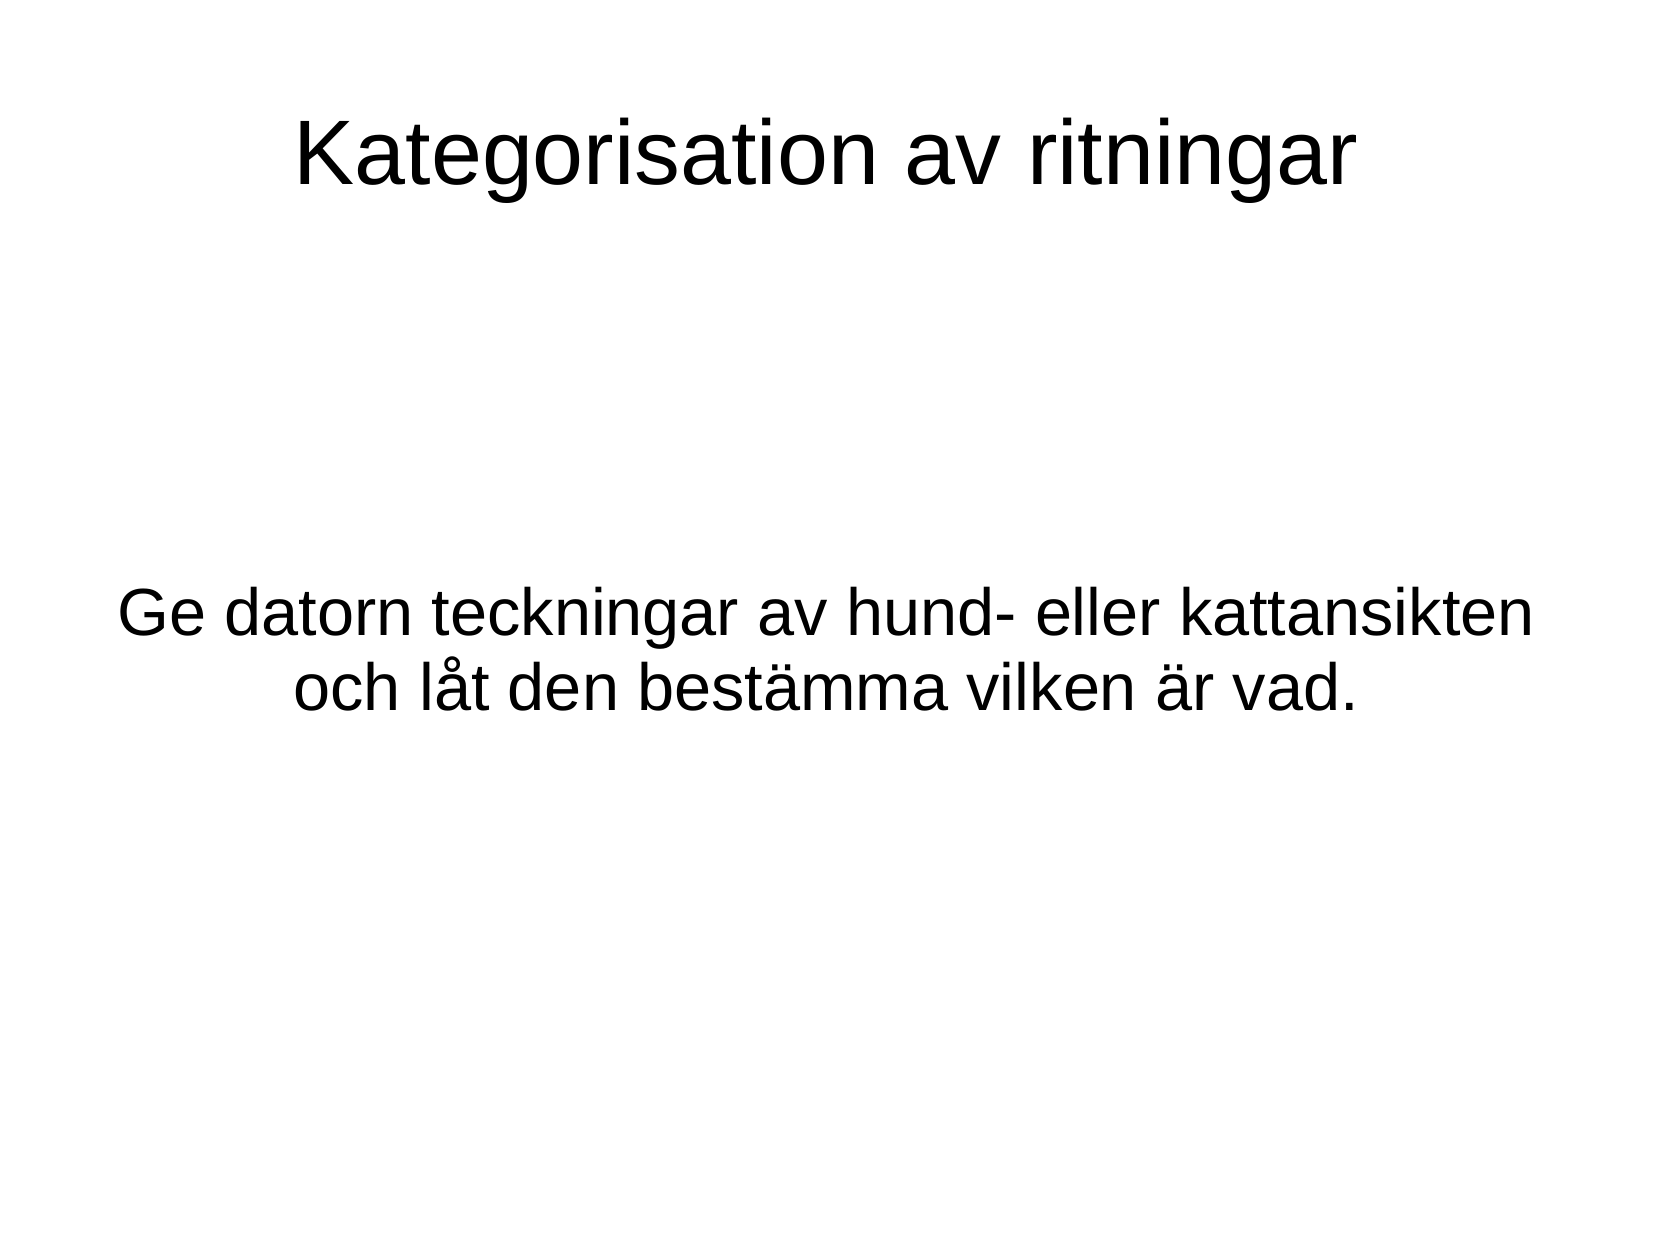

# Kategorisation av ritningar
Ge datorn teckningar av hund- eller kattansikten och låt den bestämma vilken är vad.